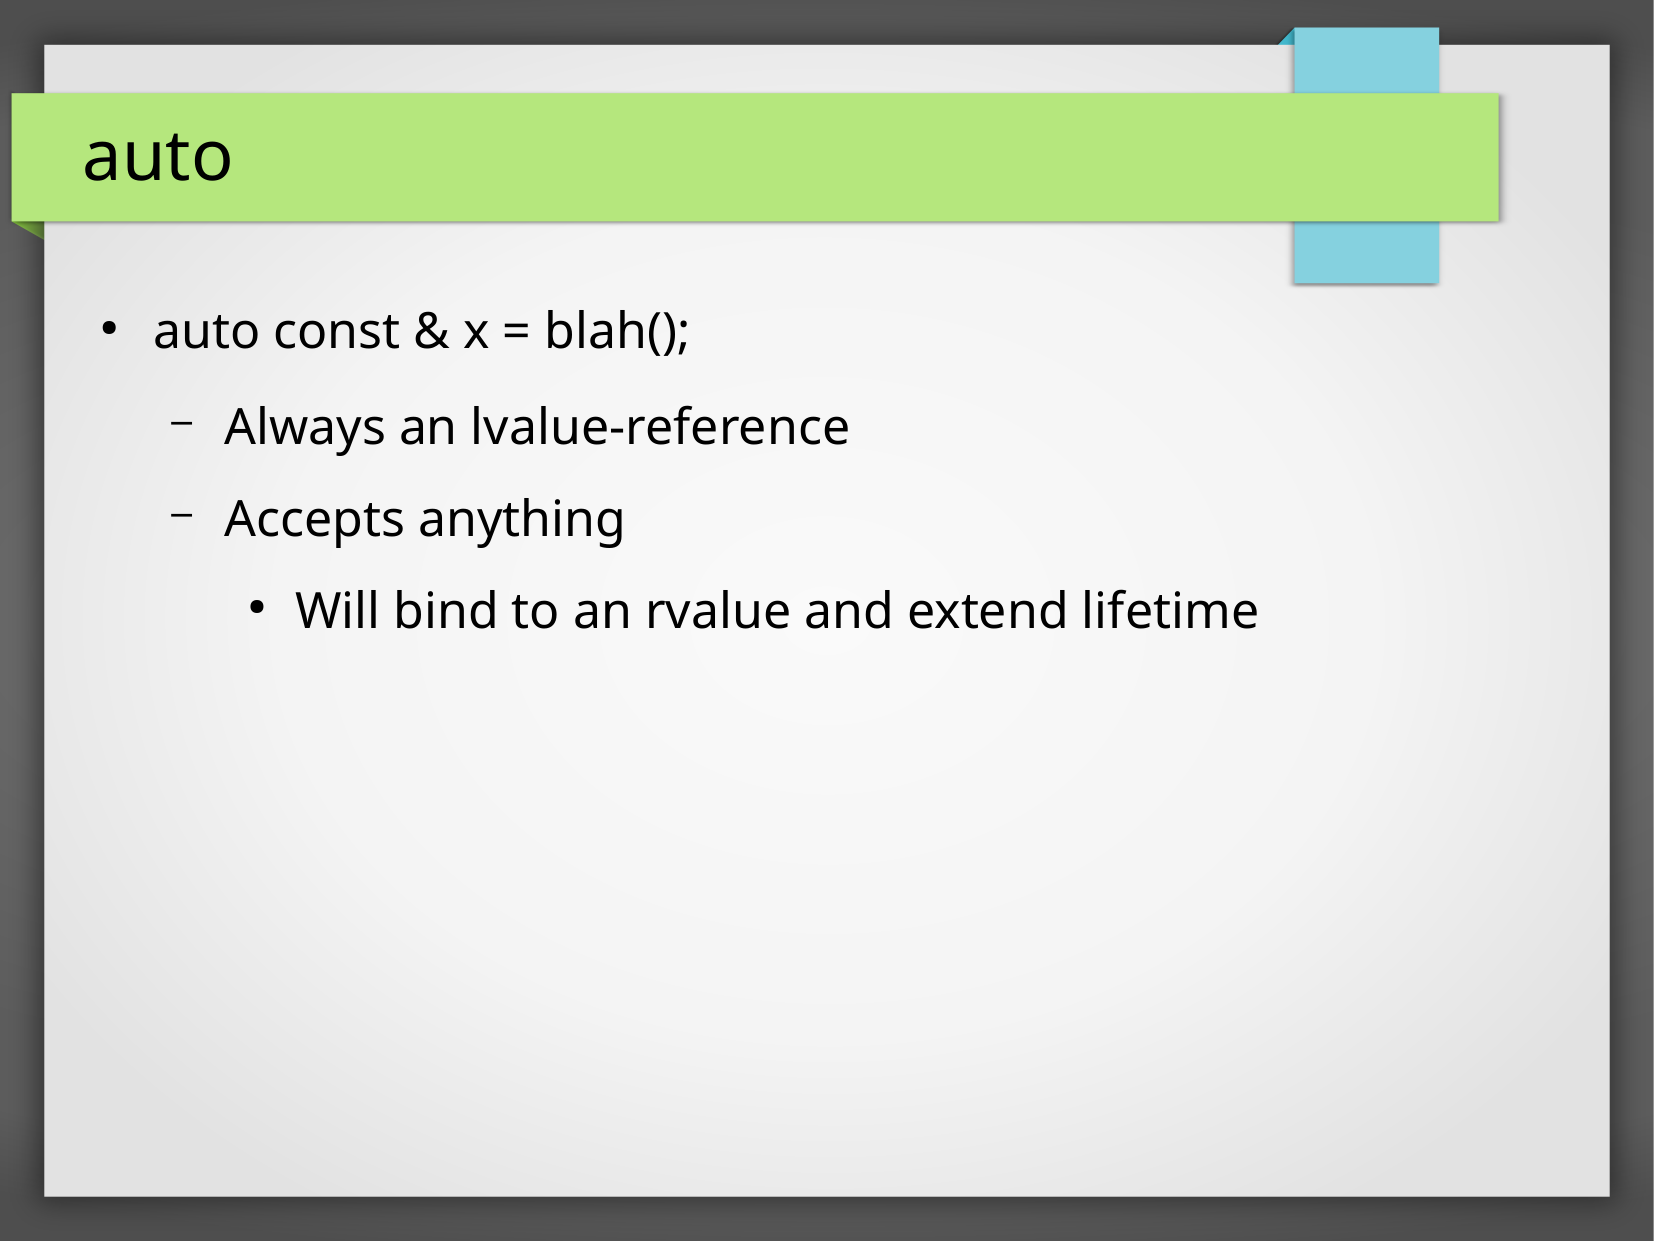

# auto
auto const & x = blah();
Always an lvalue-reference
Accepts anything
Will bind to an rvalue and extend lifetime